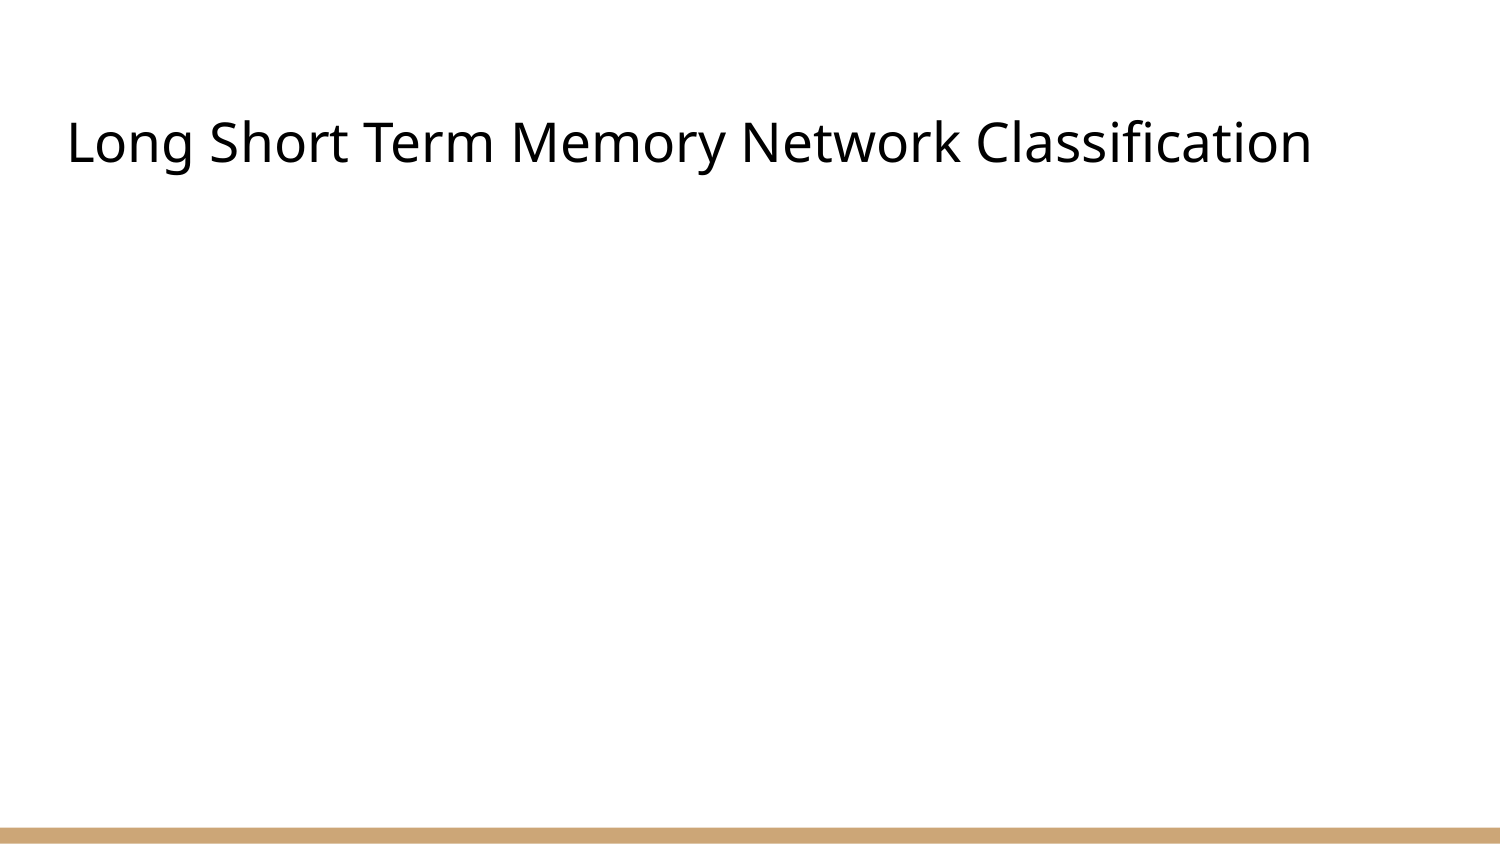

# Long Short Term Memory Network Classification